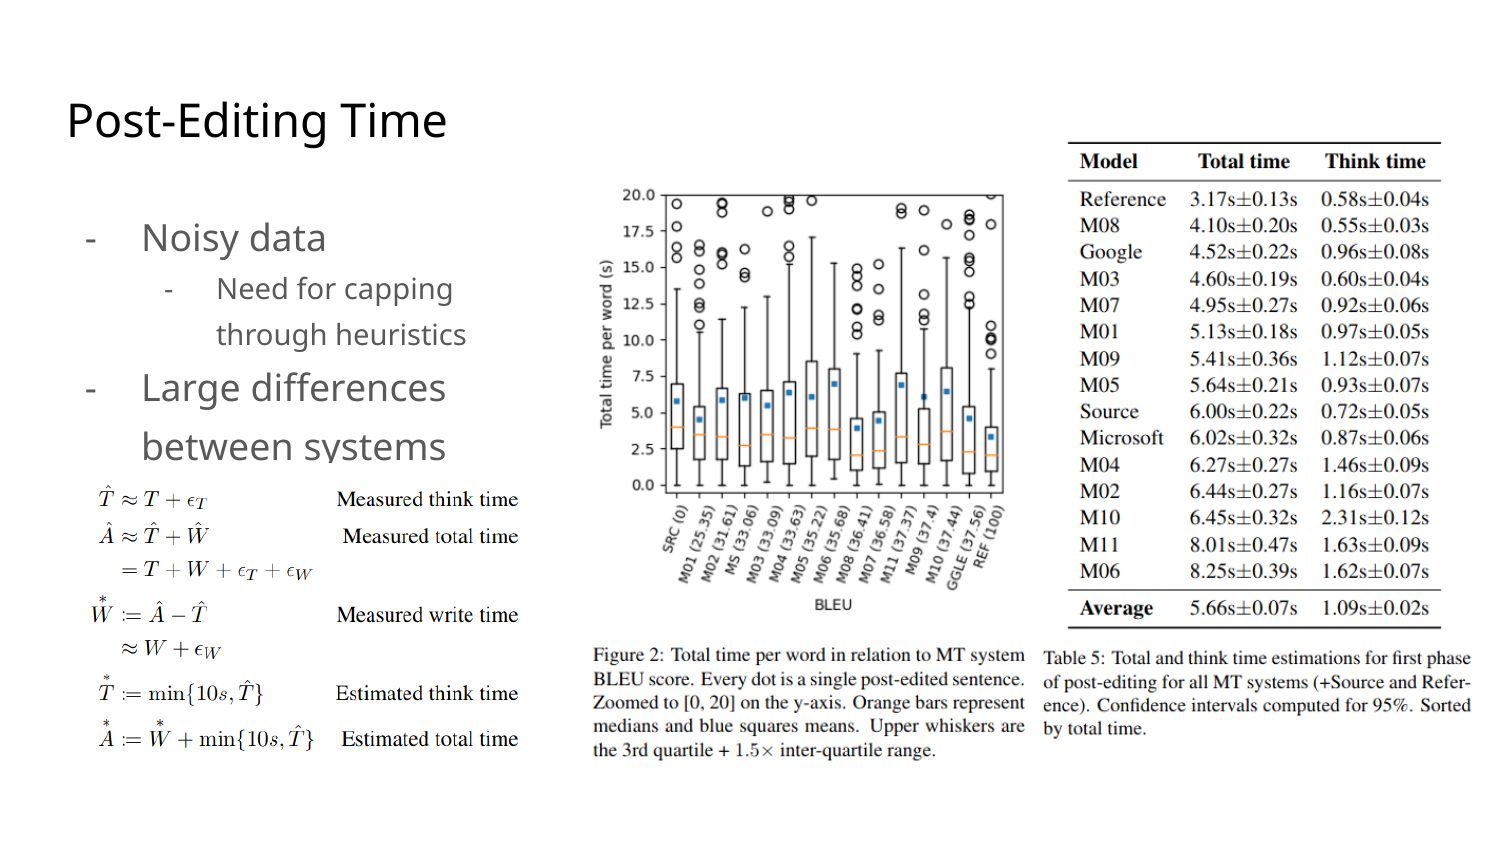

# Post-Editing Time
Noisy data
Need for capping through heuristics
Large differences between systems